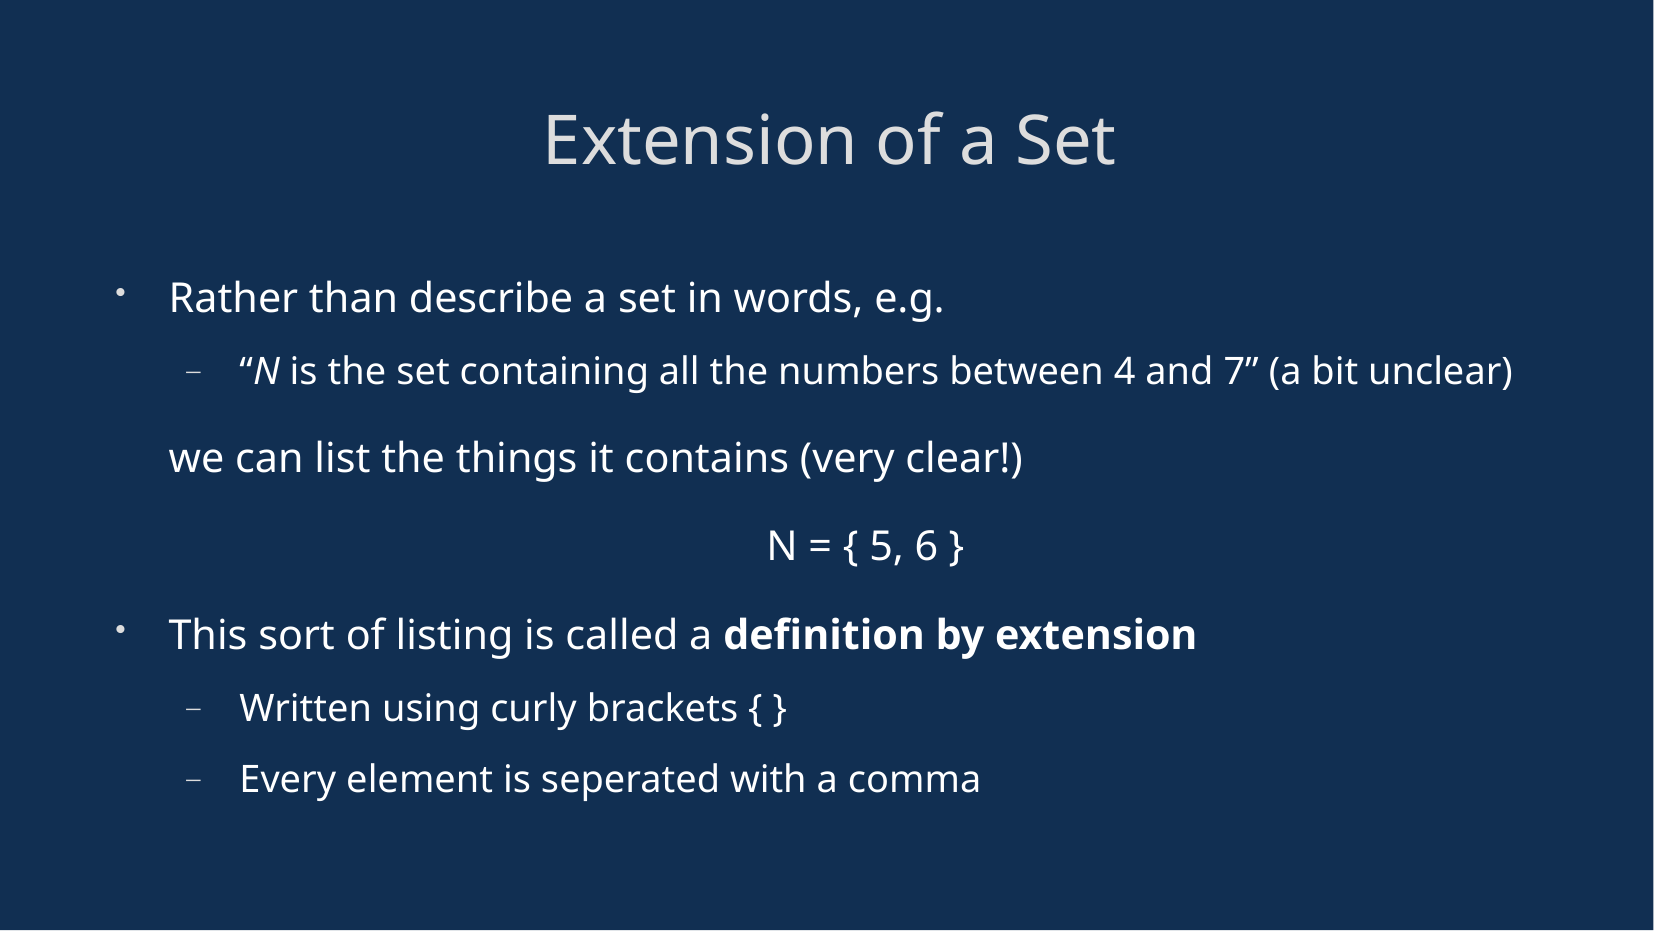

# Extension of a Set
Rather than describe a set in words, e.g.
“N is the set containing all the numbers between 4 and 7” (a bit unclear)
we can list the things it contains (very clear!)
N = { 5, 6 }
This sort of listing is called a definition by extension
Written using curly brackets { }
Every element is seperated with a comma